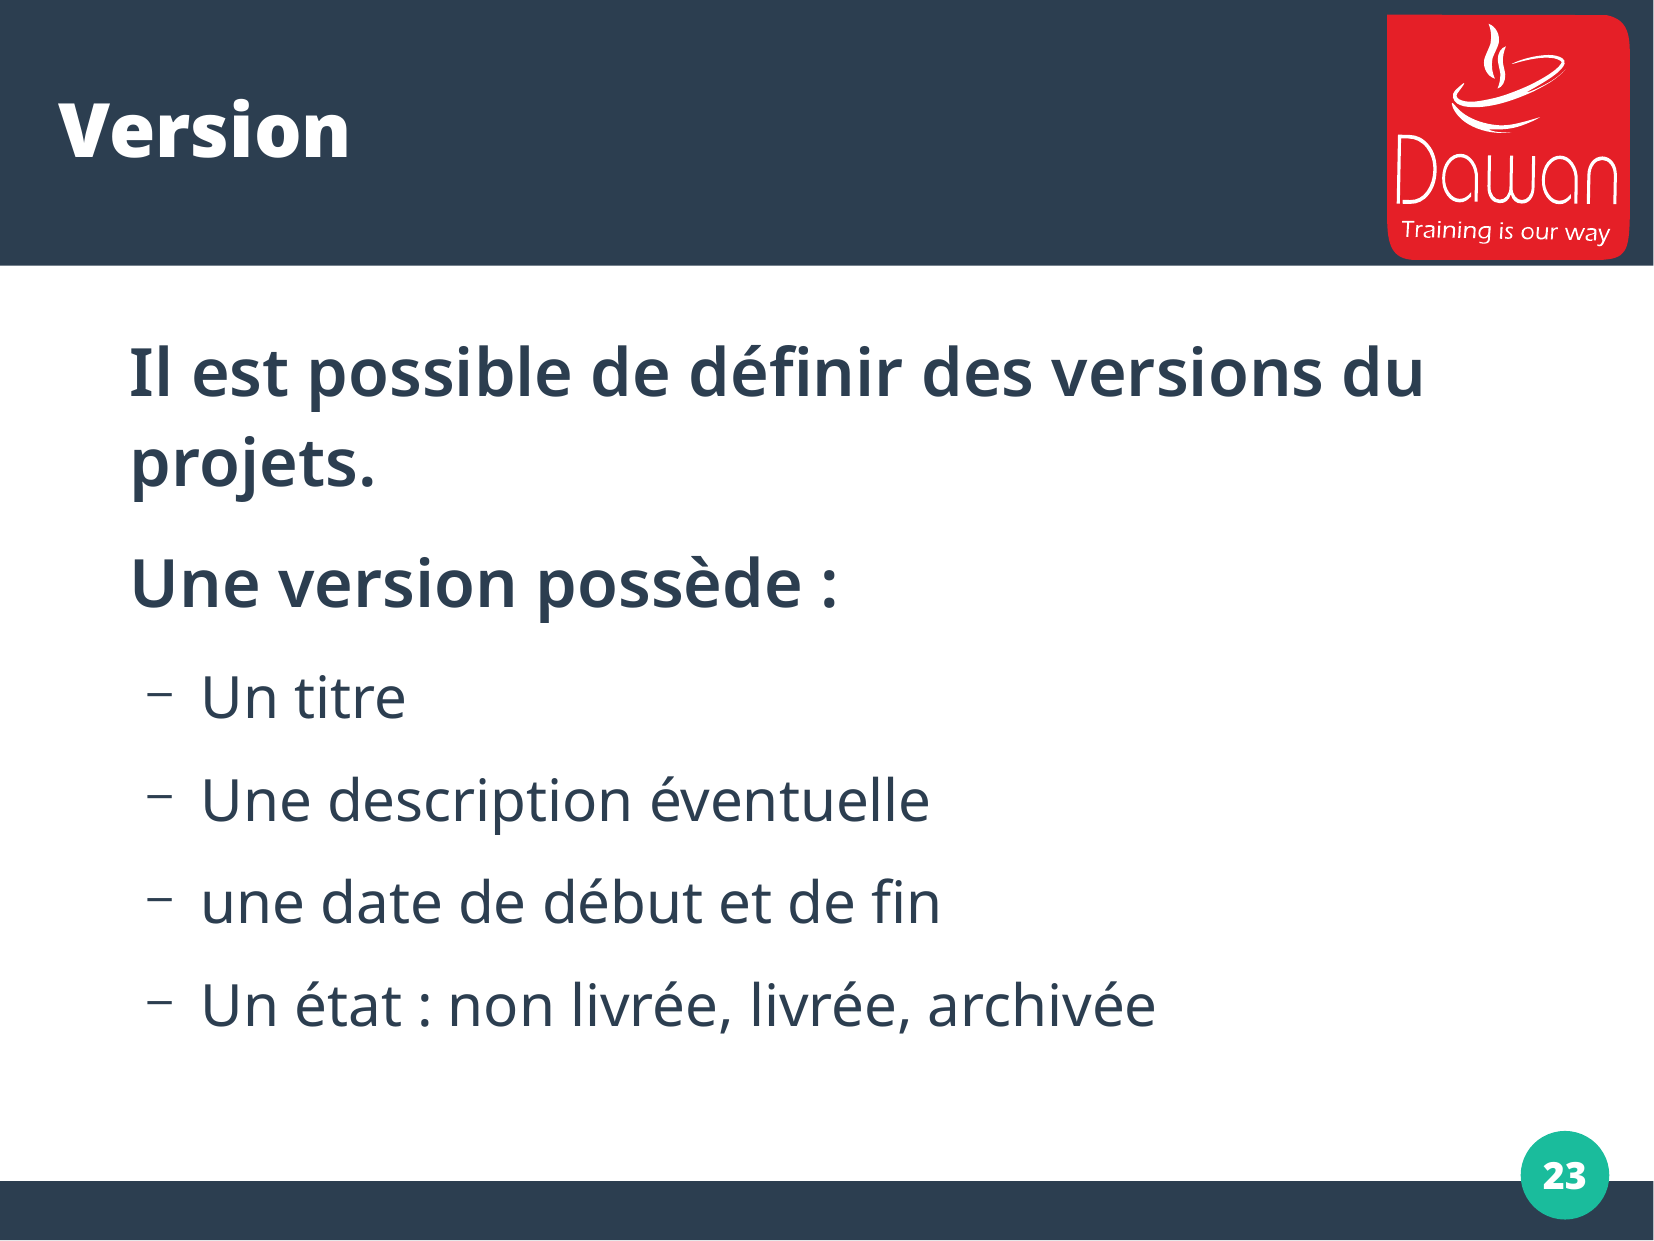

# Version
Il est possible de définir des versions du projets.
Une version possède :
Un titre
Une description éventuelle
une date de début et de fin
Un état : non livrée, livrée, archivée
23